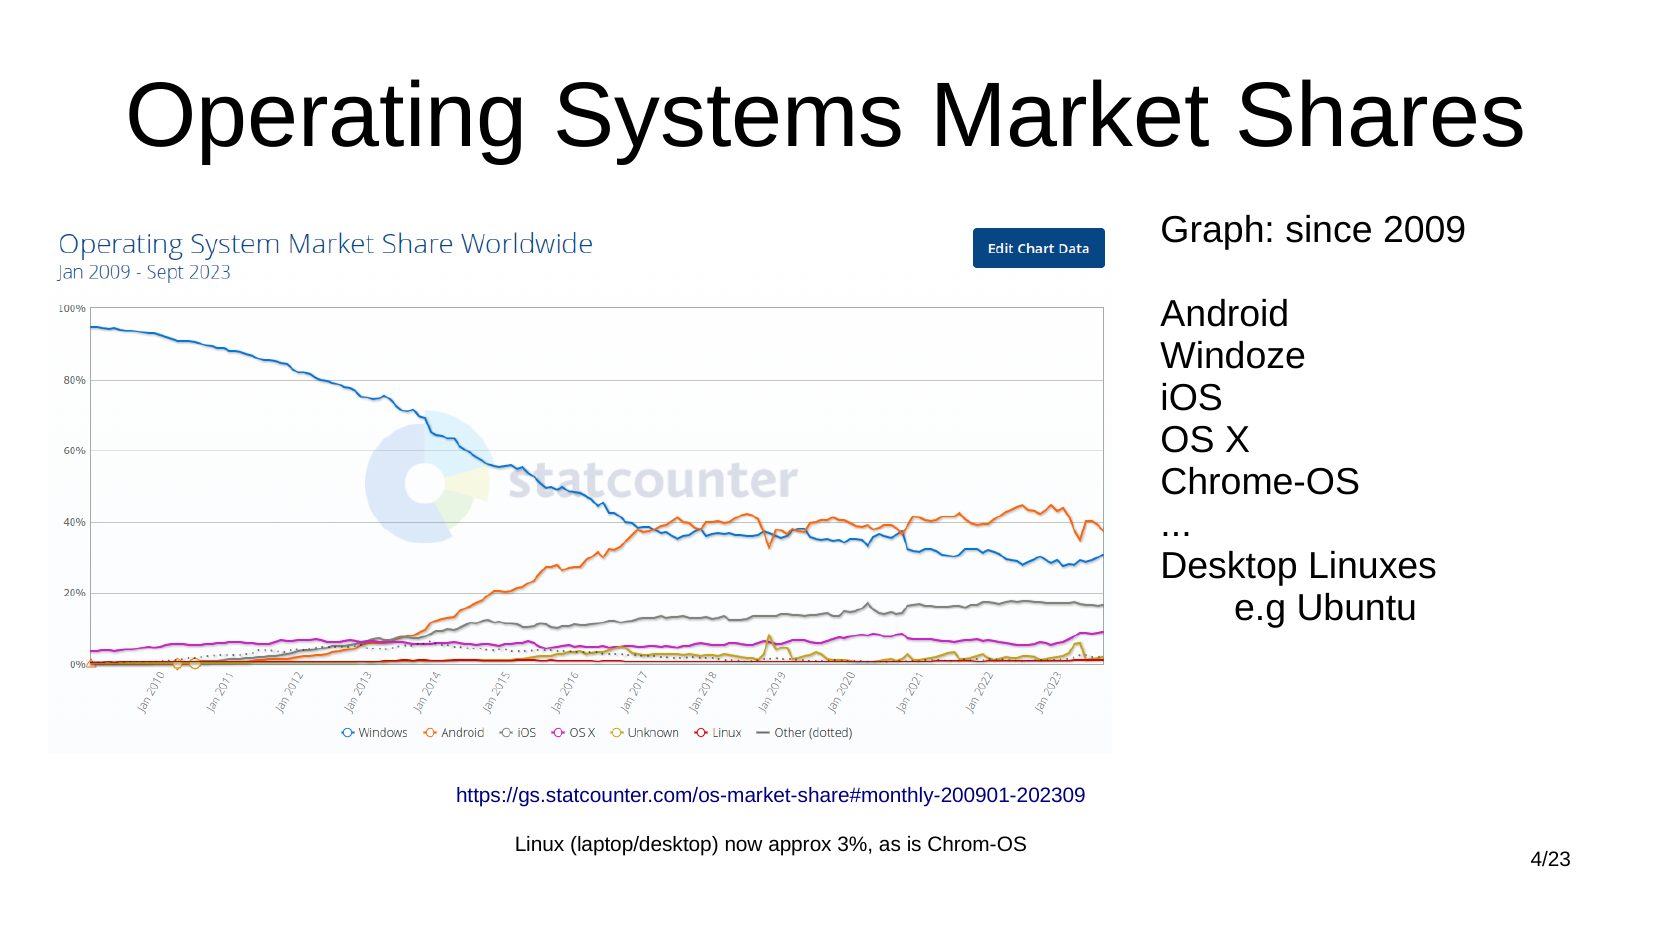

# Operating Systems Market Shares
Graph: since 2009
Android
Windoze
iOS
OS X
Chrome-OS
...
Desktop Linuxes
	e.g Ubuntu
https://gs.statcounter.com/os-market-share#monthly-200901-202309
Linux (laptop/desktop) now approx 3%, as is Chrom-OS
4